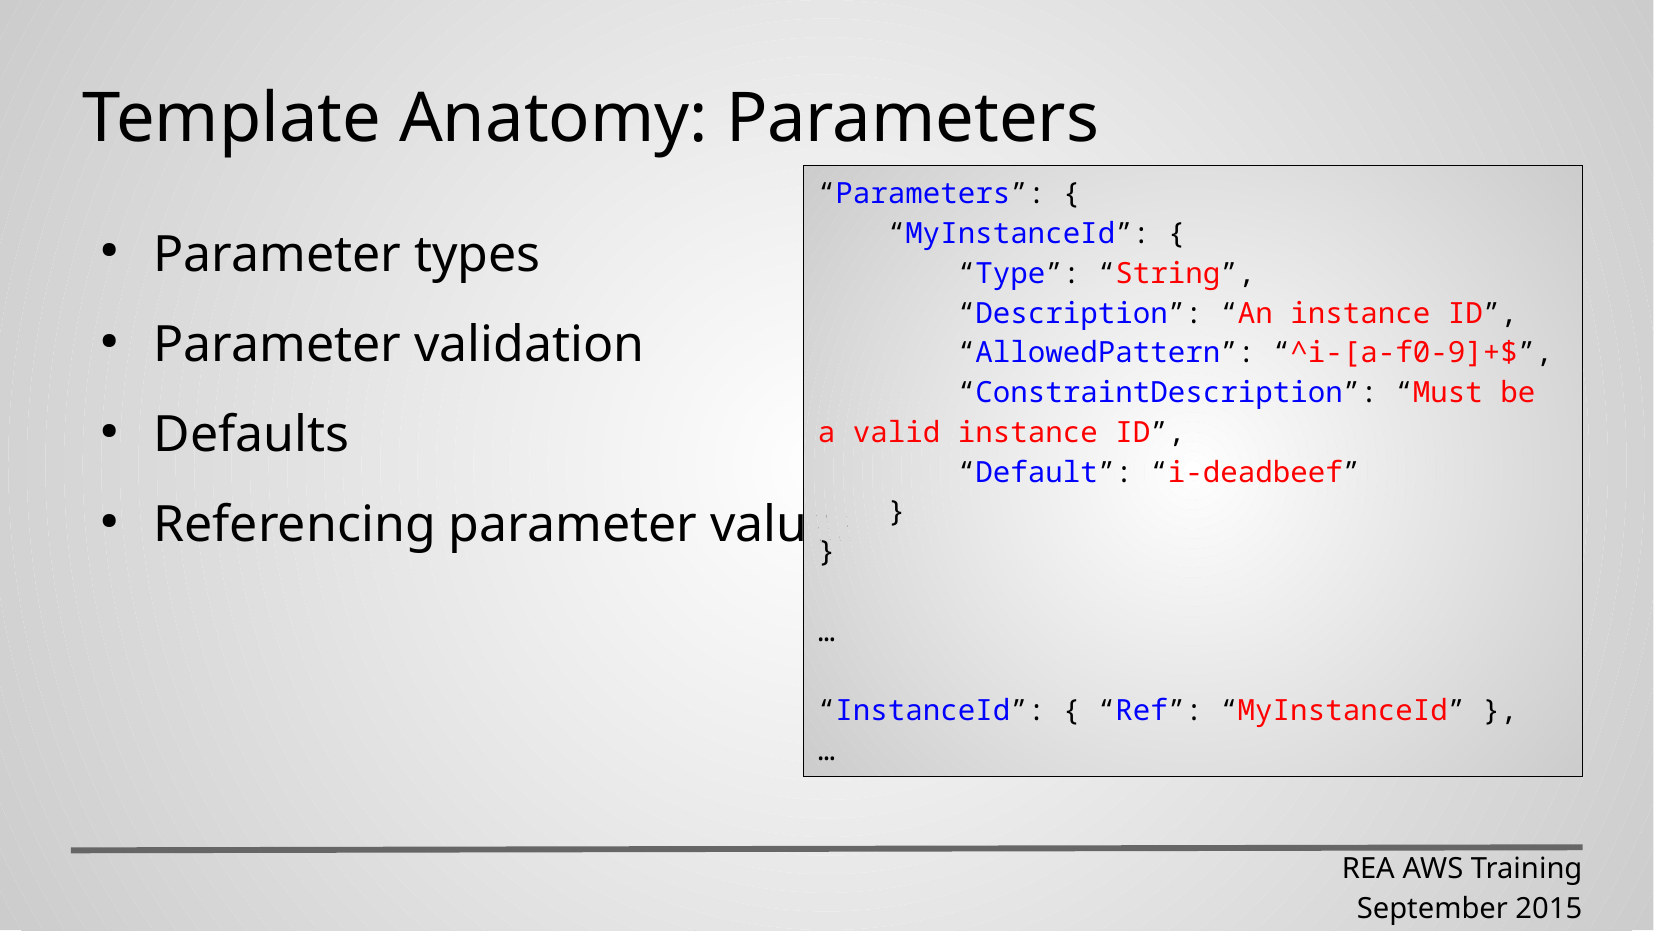

# Template Anatomy: Parameters
“Parameters”: {
 “MyInstanceId”: {
 “Type”: “String”,
 “Description”: “An instance ID”,
 “AllowedPattern”: “^i-[a-f0-9]+$”,
 “ConstraintDescription”: “Must be a valid instance ID”,
 “Default”: “i-deadbeef”
 }
}
…
“InstanceId”: { “Ref”: “MyInstanceId” },
…
Parameter types
Parameter validation
Defaults
Referencing parameter values